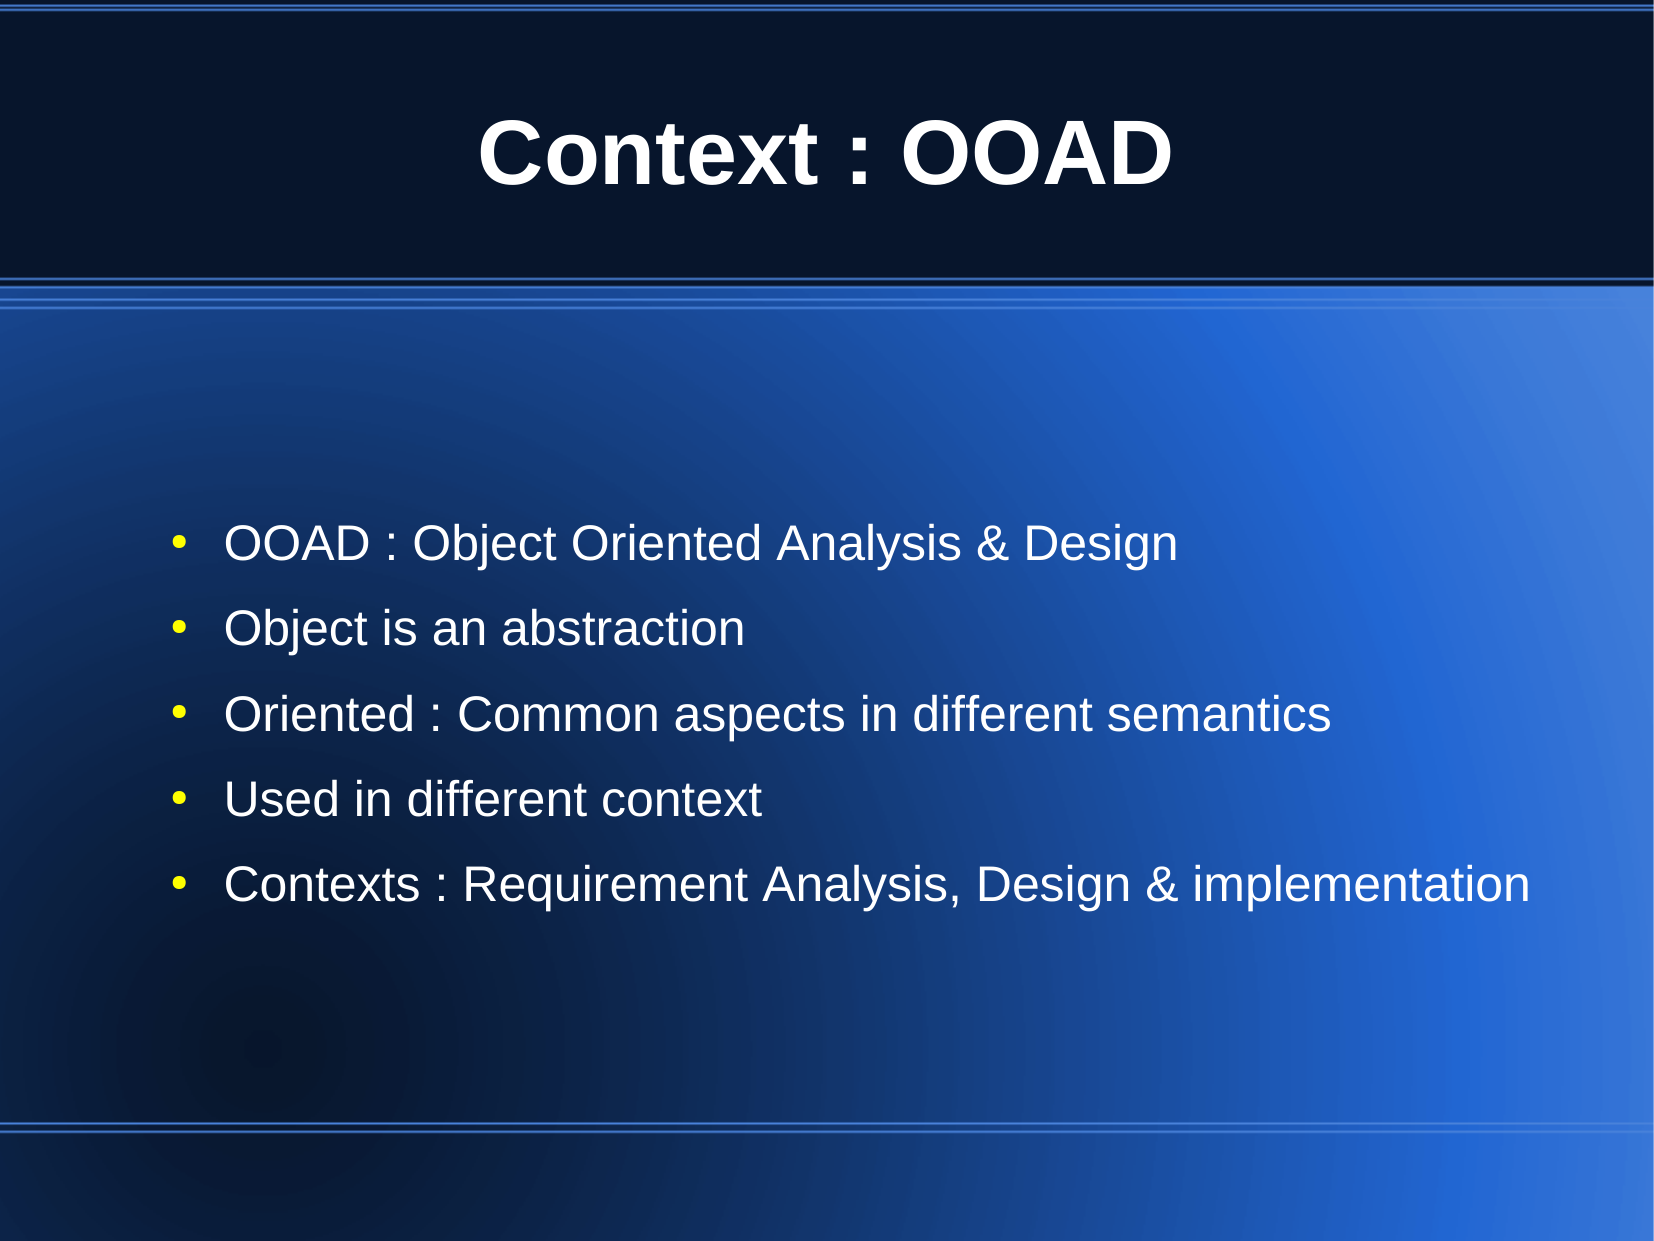

# Context : OOAD
OOAD : Object Oriented Analysis & Design
Object is an abstraction
Oriented : Common aspects in different semantics
Used in different context
Contexts : Requirement Analysis, Design & implementation